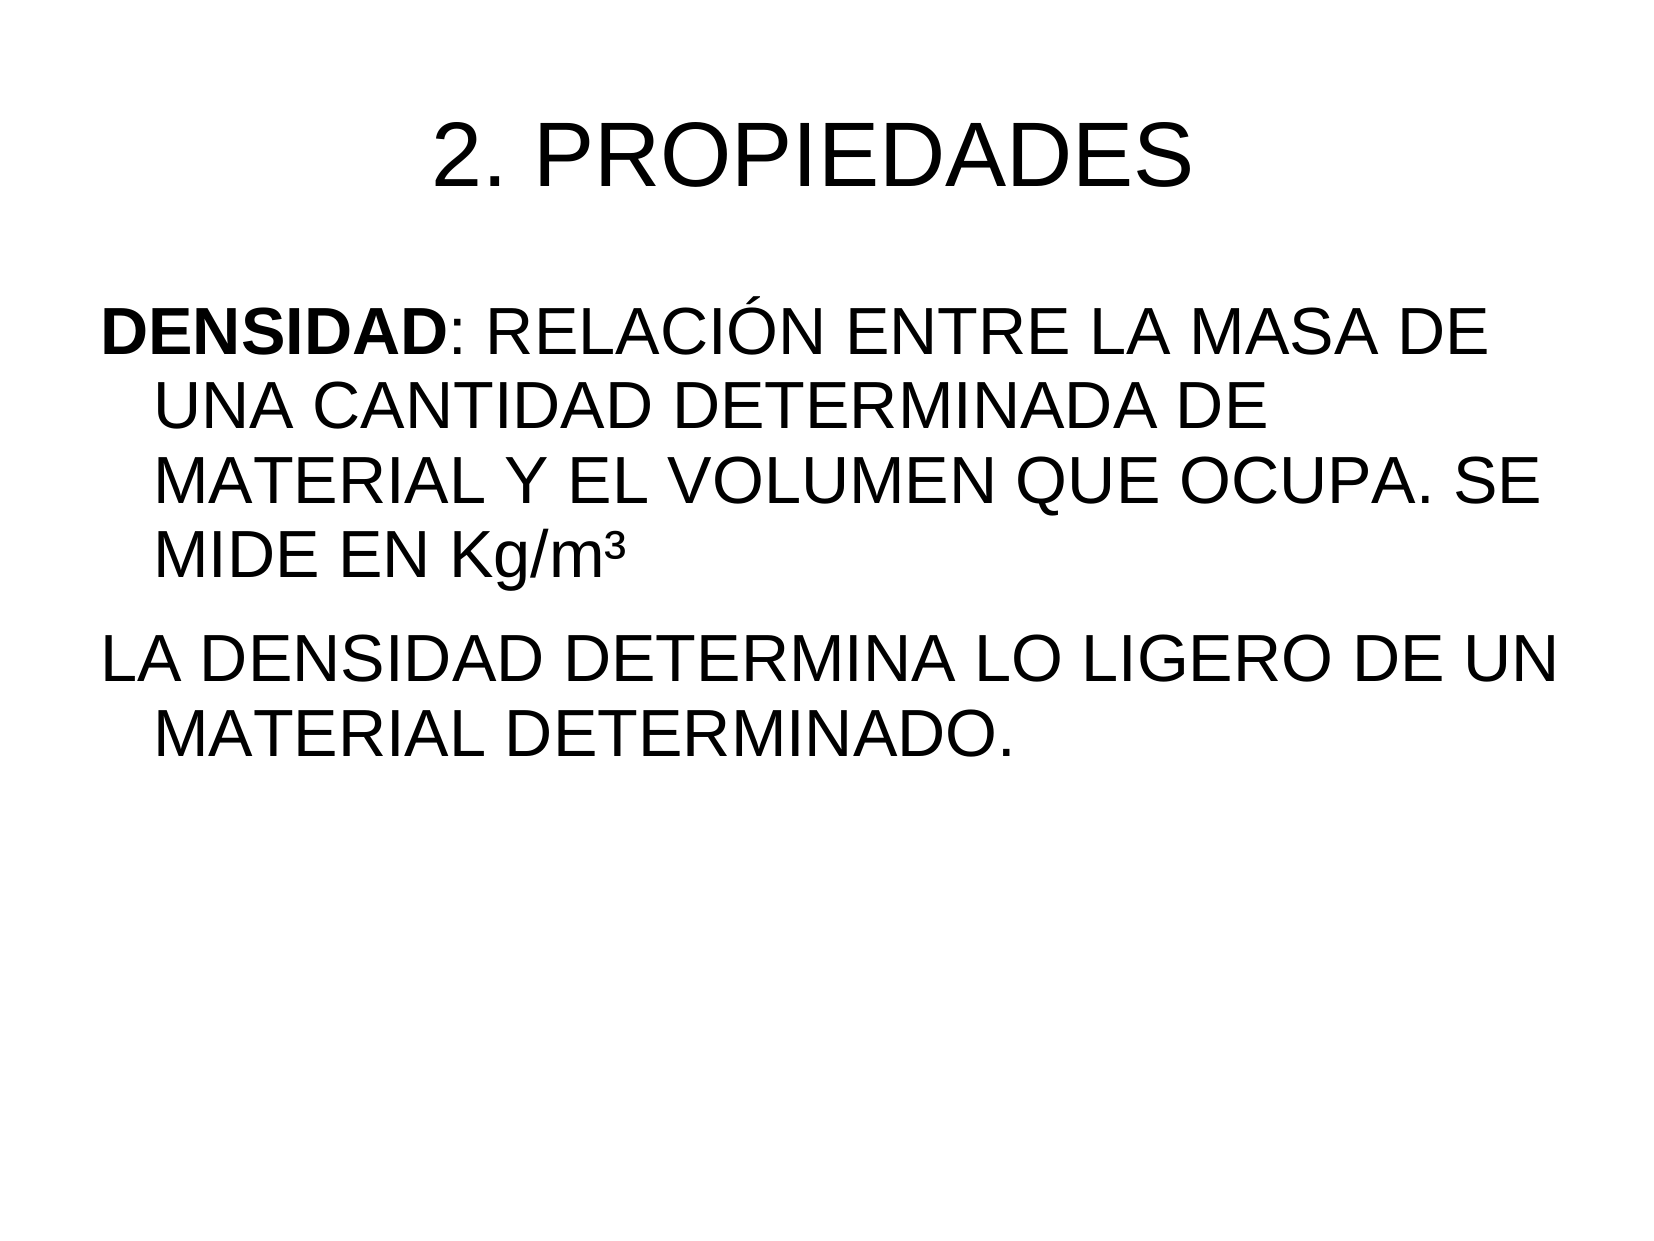

# 2. PROPIEDADES
DENSIDAD: RELACIÓN ENTRE LA MASA DE UNA CANTIDAD DETERMINADA DE MATERIAL Y EL VOLUMEN QUE OCUPA. SE MIDE EN Kg/m³
LA DENSIDAD DETERMINA LO LIGERO DE UN MATERIAL DETERMINADO.